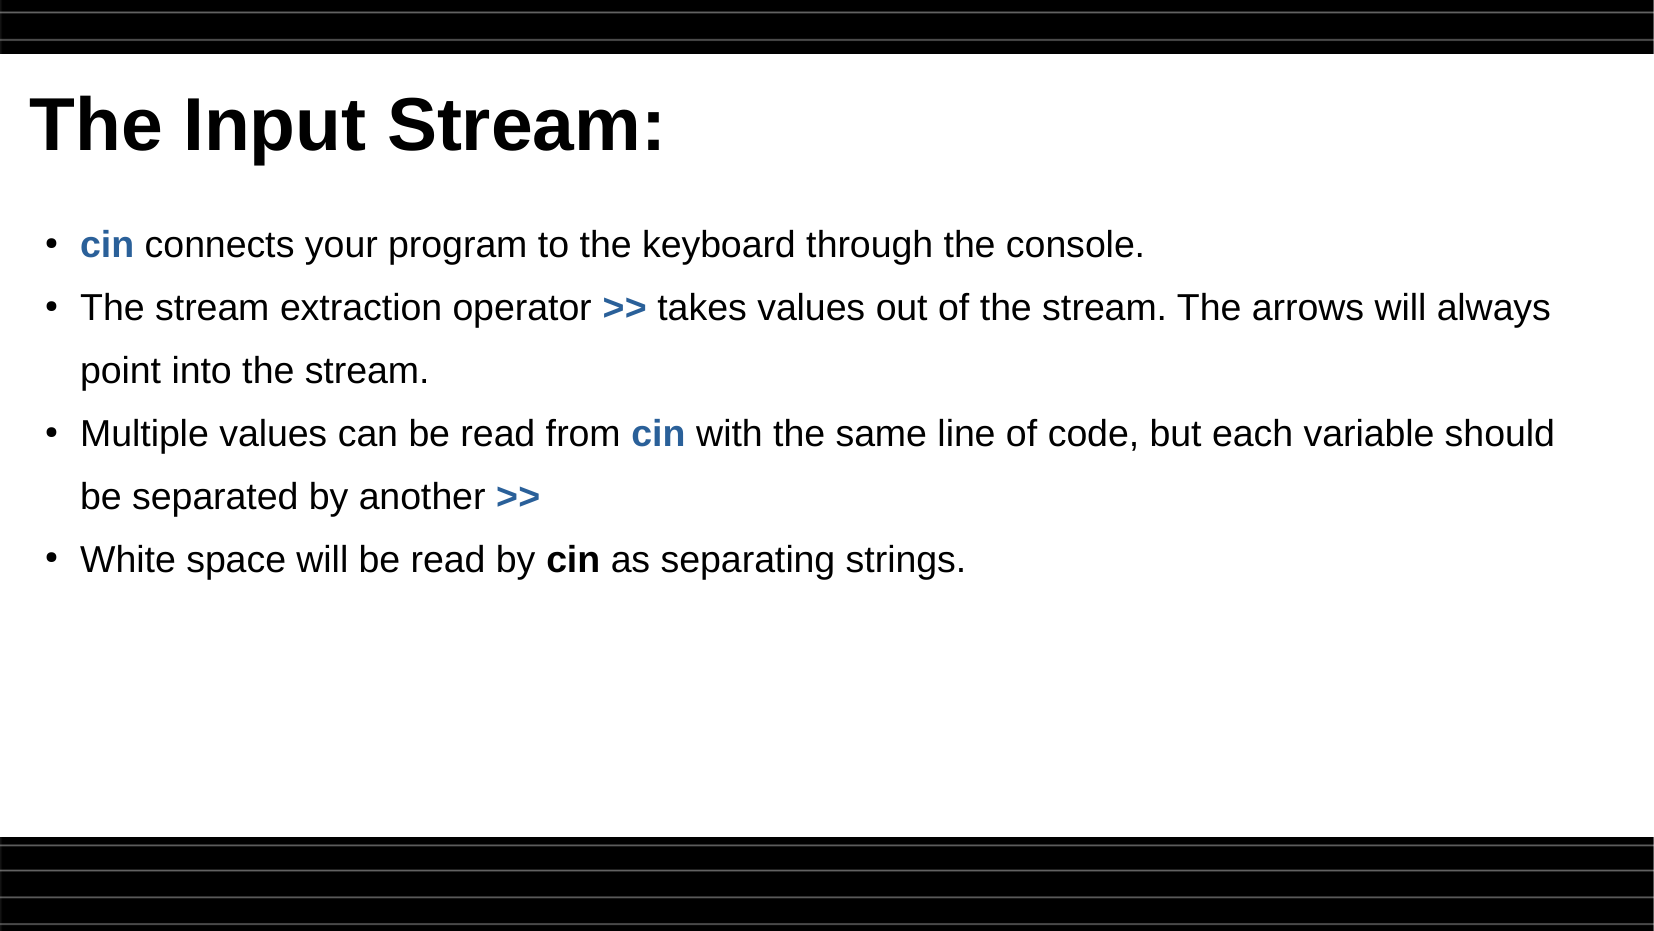

The Input Stream:
cin connects your program to the keyboard through the console.
The stream extraction operator >> takes values out of the stream. The arrows will always point into the stream.
Multiple values can be read from cin with the same line of code, but each variable should be separated by another >>
White space will be read by cin as separating strings.